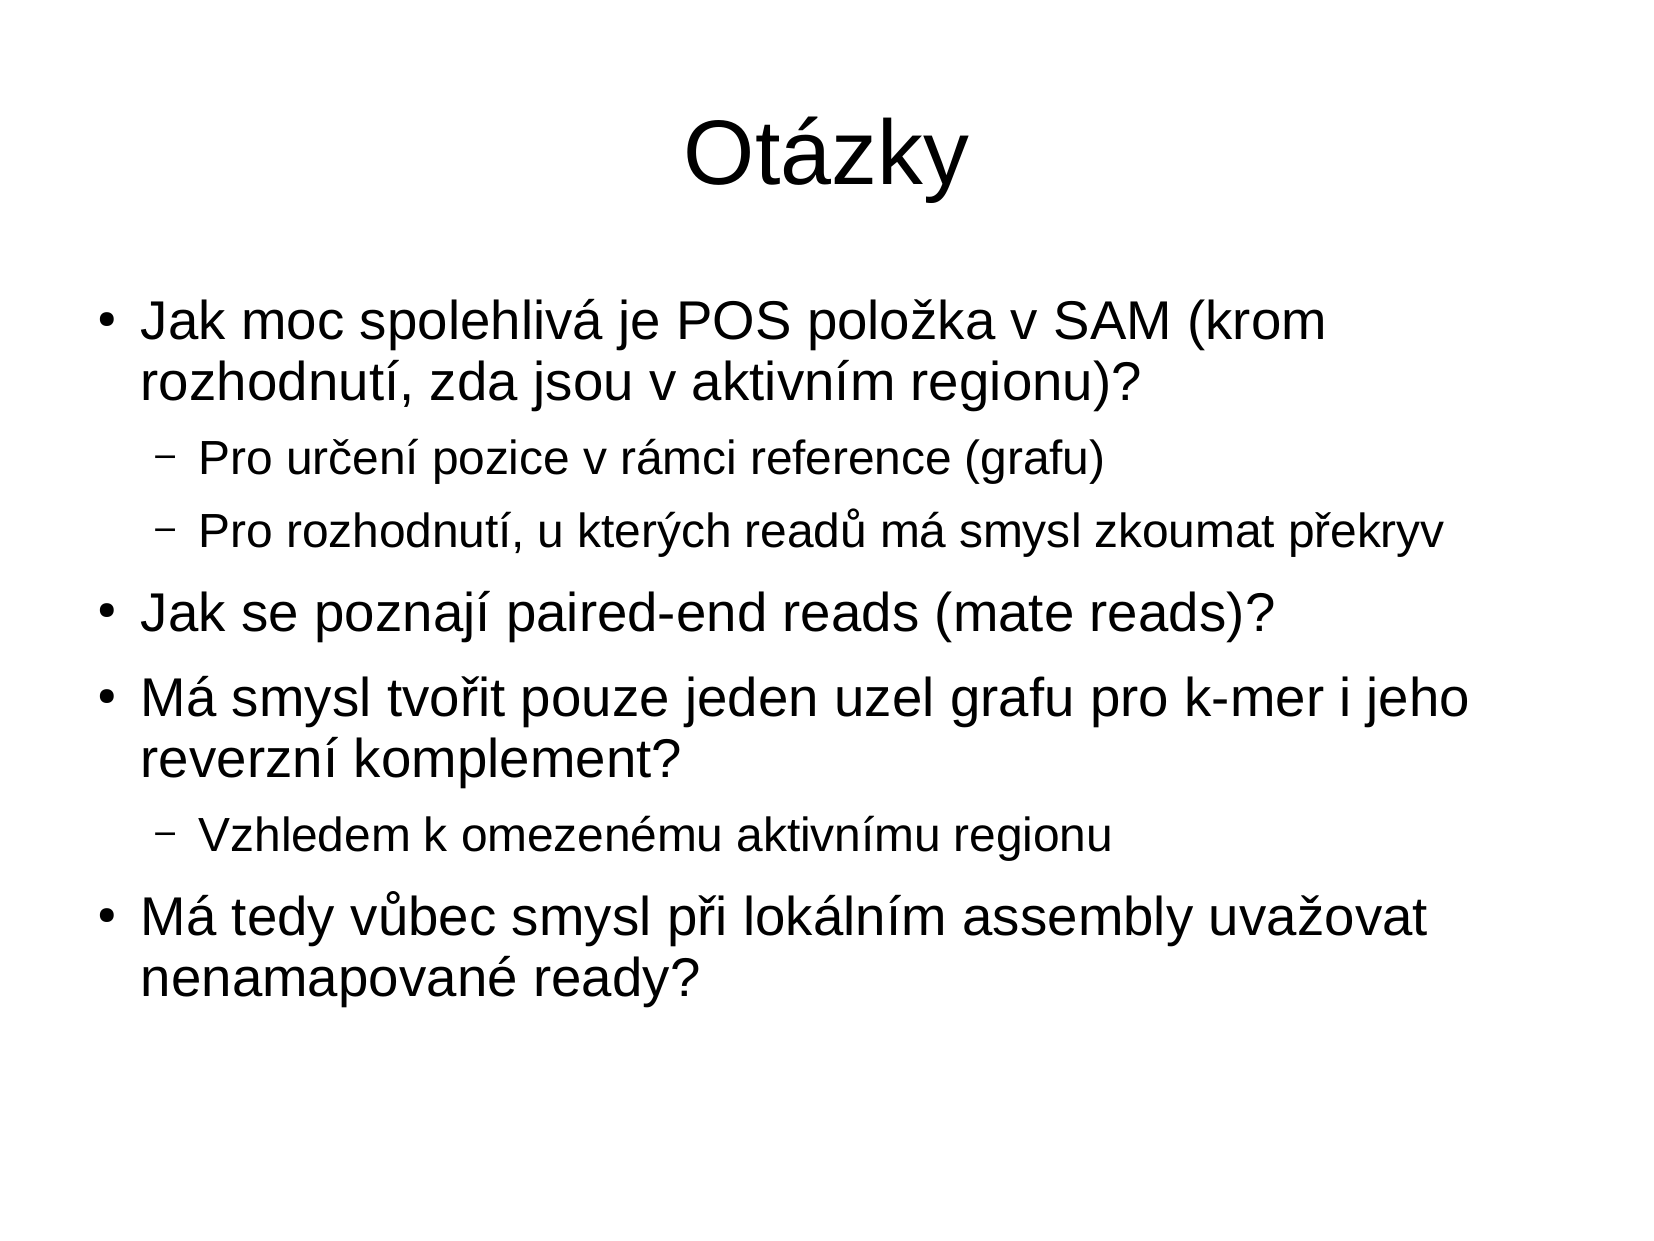

# Otázky
Jak moc spolehlivá je POS položka v SAM (krom rozhodnutí, zda jsou v aktivním regionu)?
Pro určení pozice v rámci reference (grafu)
Pro rozhodnutí, u kterých readů má smysl zkoumat překryv
Jak se poznají paired-end reads (mate reads)?
Má smysl tvořit pouze jeden uzel grafu pro k-mer i jeho reverzní komplement?
Vzhledem k omezenému aktivnímu regionu
Má tedy vůbec smysl při lokálním assembly uvažovat nenamapované ready?